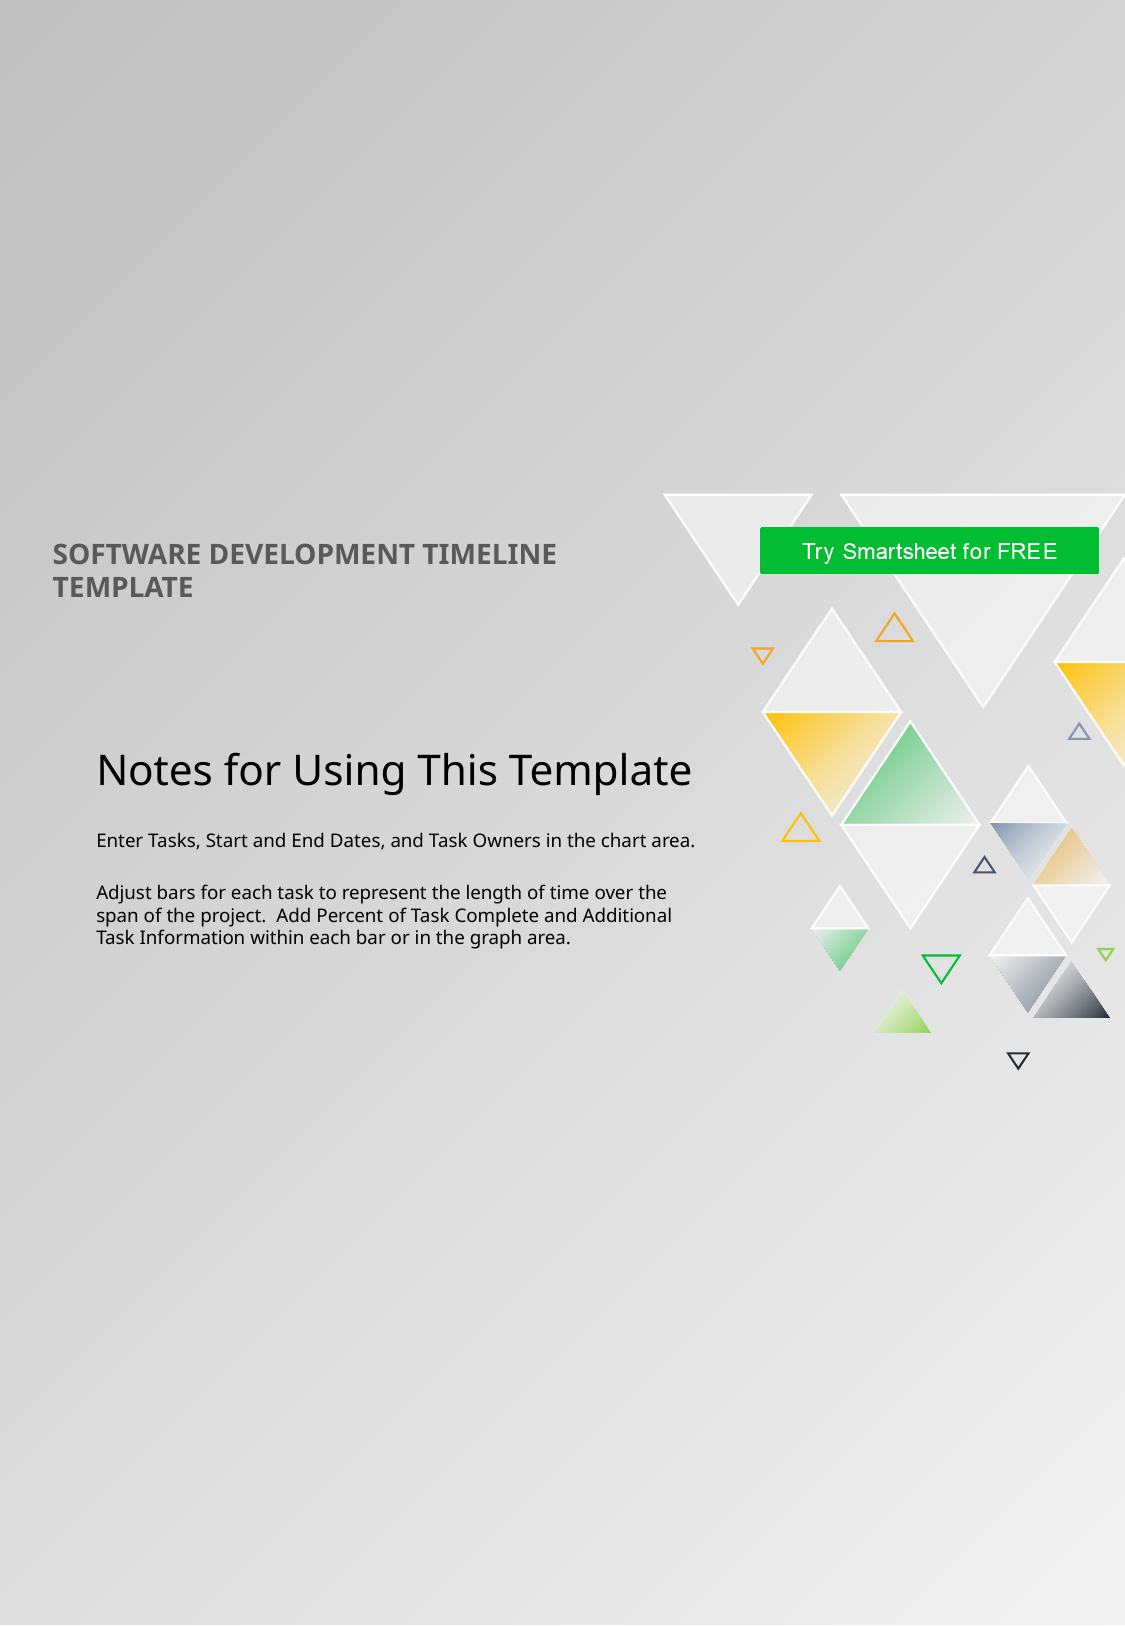

SOFTWARE DEVELOPMENT TIMELINE TEMPLATE
Notes for Using This Template
Enter Tasks, Start and End Dates, and Task Owners in the chart area.
Adjust bars for each task to represent the length of time over the span of the project. Add Percent of Task Complete and Additional Task Information within each bar or in the graph area.